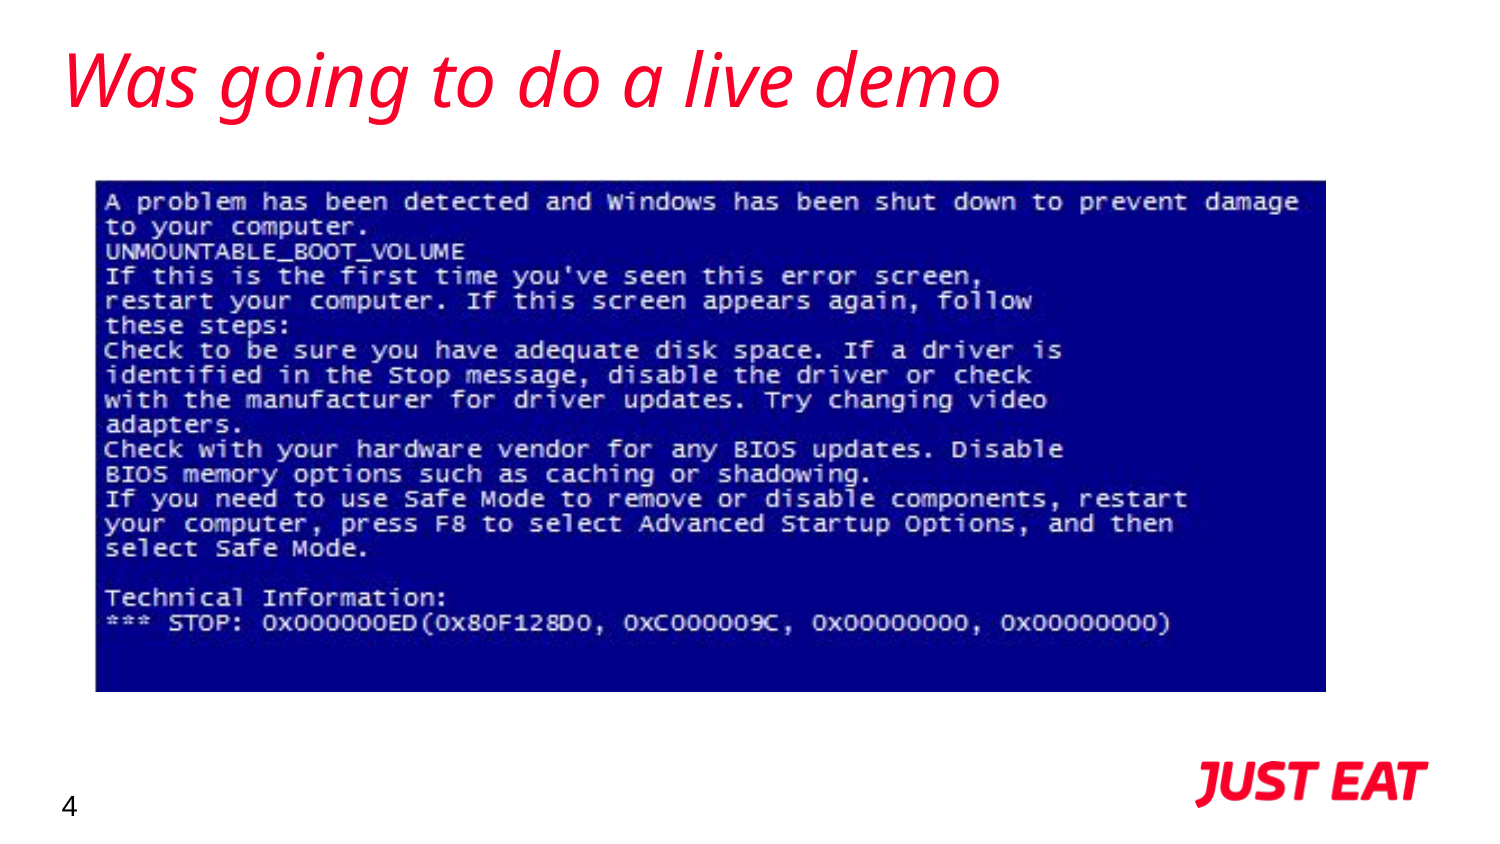

# Was going to do a live demo